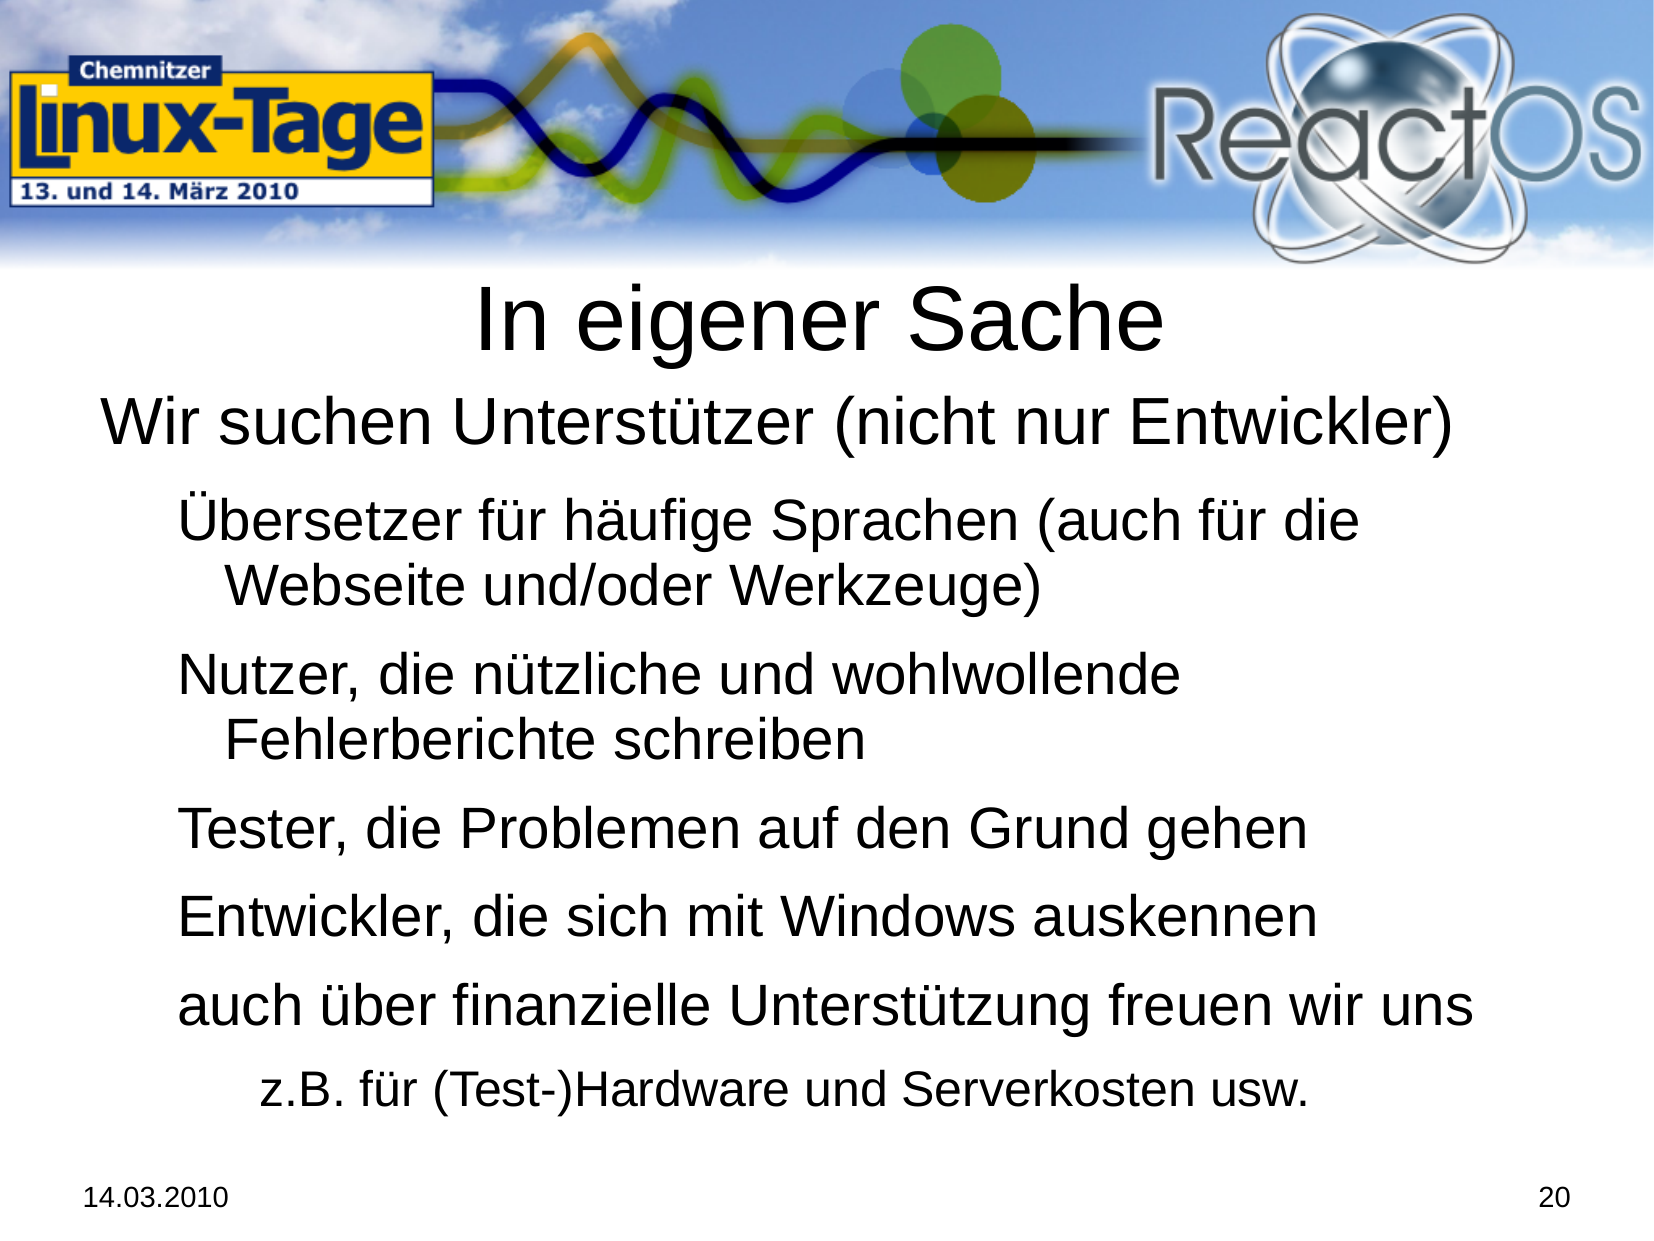

# In eigener Sache
Wir suchen Unterstützer (nicht nur Entwickler)
Übersetzer für häufige Sprachen (auch für die Webseite und/oder Werkzeuge)
Nutzer, die nützliche und wohlwollende Fehlerberichte schreiben
Tester, die Problemen auf den Grund gehen
Entwickler, die sich mit Windows auskennen
auch über finanzielle Unterstützung freuen wir uns
z.B. für (Test-)Hardware und Serverkosten usw.
14.03.2010
20